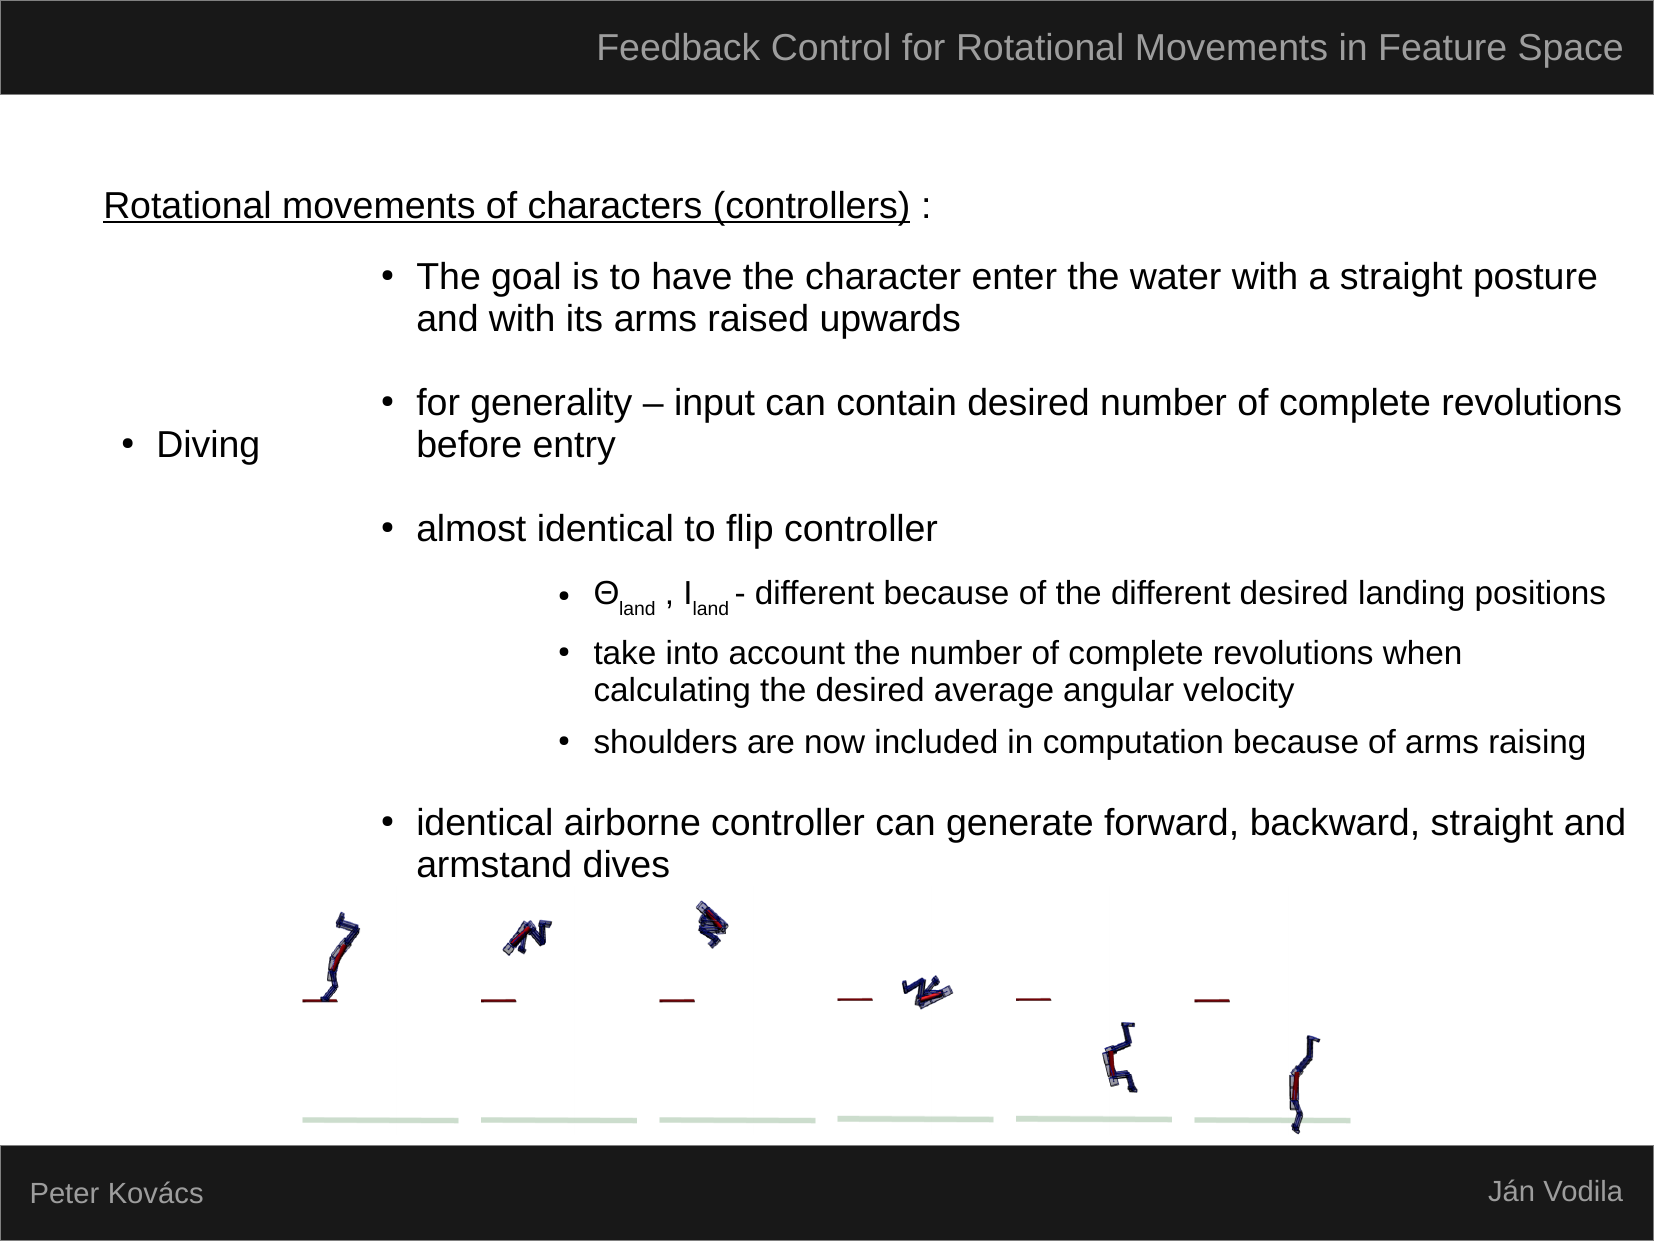

# Feedback Control for Rotational Movements in Feature Space
Rotational movements of characters (controllers) :
Diving
The goal is to have the character enter the water with a straight posture and with its arms raised upwards
for generality – input can contain desired number of complete revolutions
before entry
almost identical to flip controller
identical airborne controller can generate forward, backward, straight and armstand dives
Θland , Iland - different because of the different desired landing positions
take into account the number of complete revolutions when calculating the desired average angular velocity
shoulders are now included in computation because of arms raising
Ján Vodila
Peter Kovács